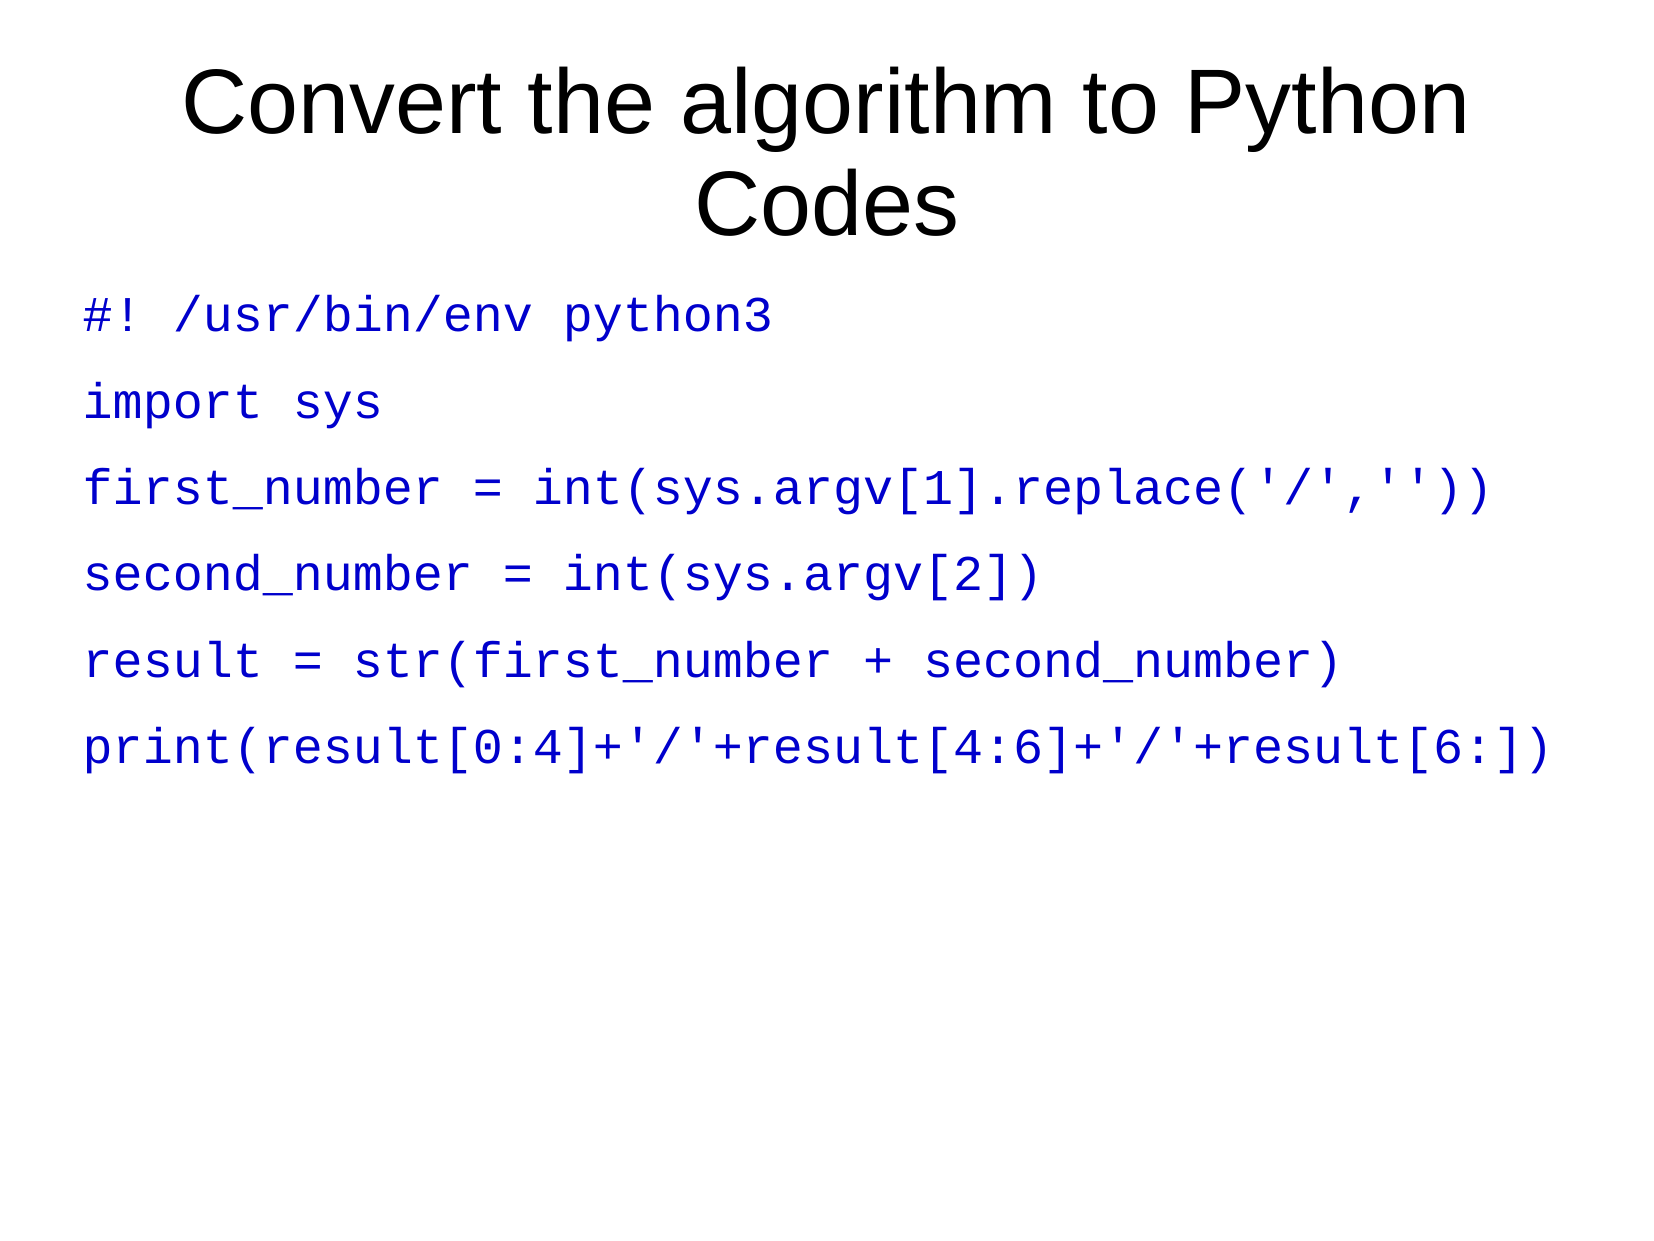

# Convert the algorithm to Python Codes
#! /usr/bin/env python3
import sys
first_number = int(sys.argv[1].replace('/',''))
second_number = int(sys.argv[2])
result = str(first_number + second_number)
print(result[0:4]+'/'+result[4:6]+'/'+result[6:])